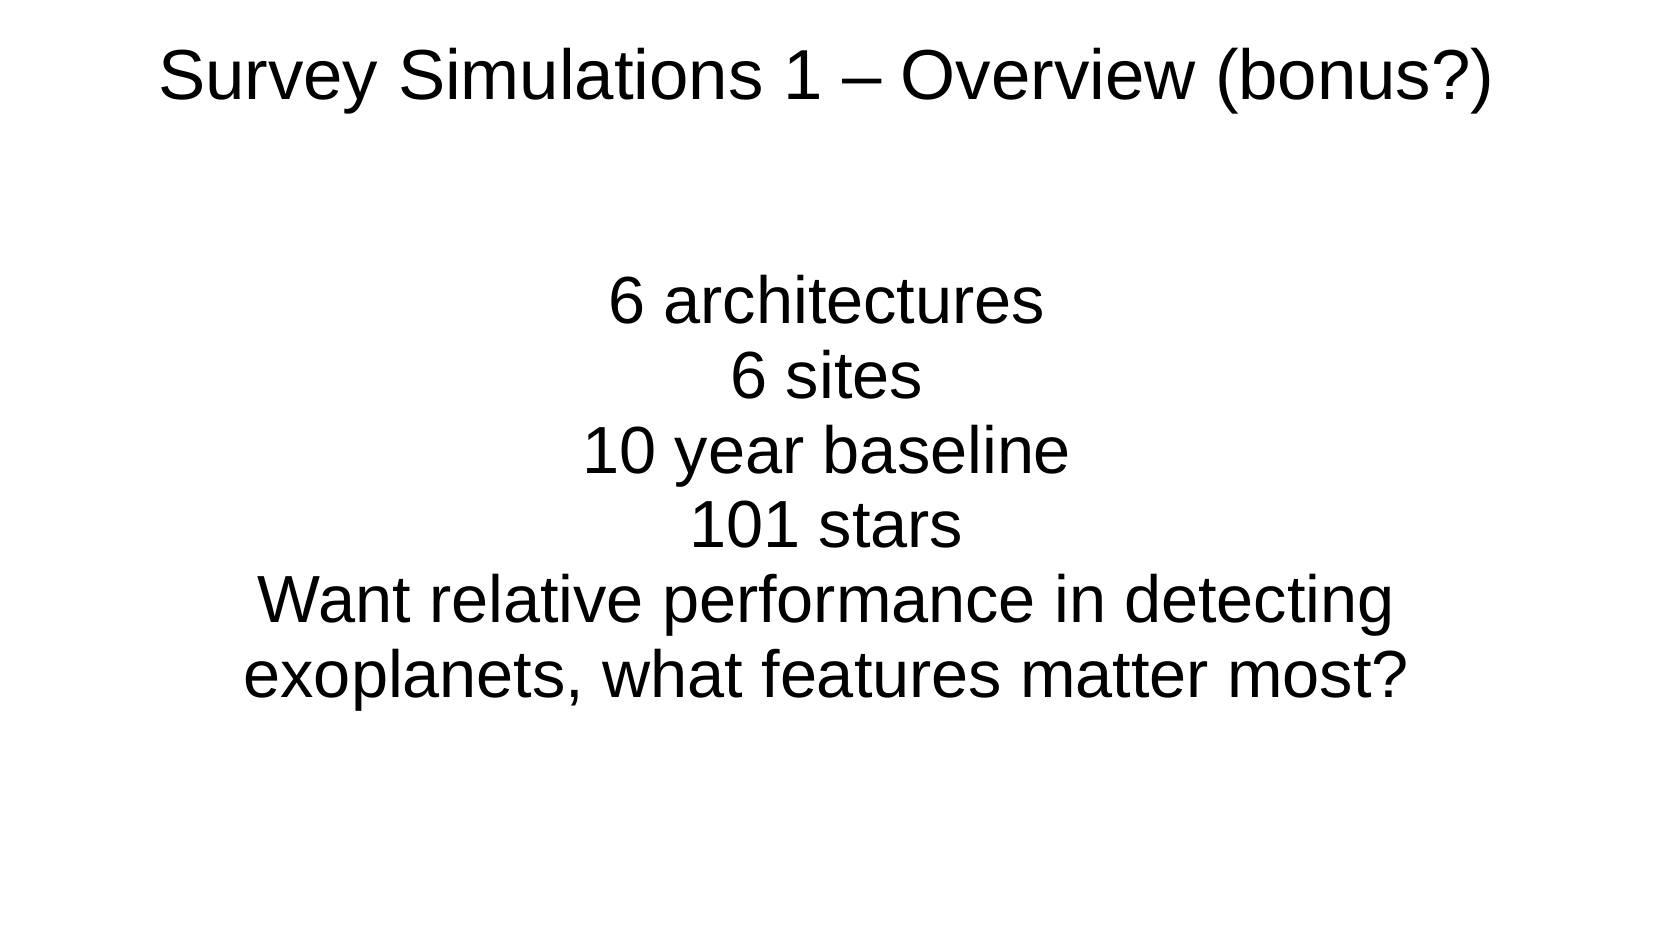

# Survey Simulations 1 – Overview (bonus?)
6 architectures
6 sites
10 year baseline
101 stars
Want relative performance in detecting exoplanets, what features matter most?